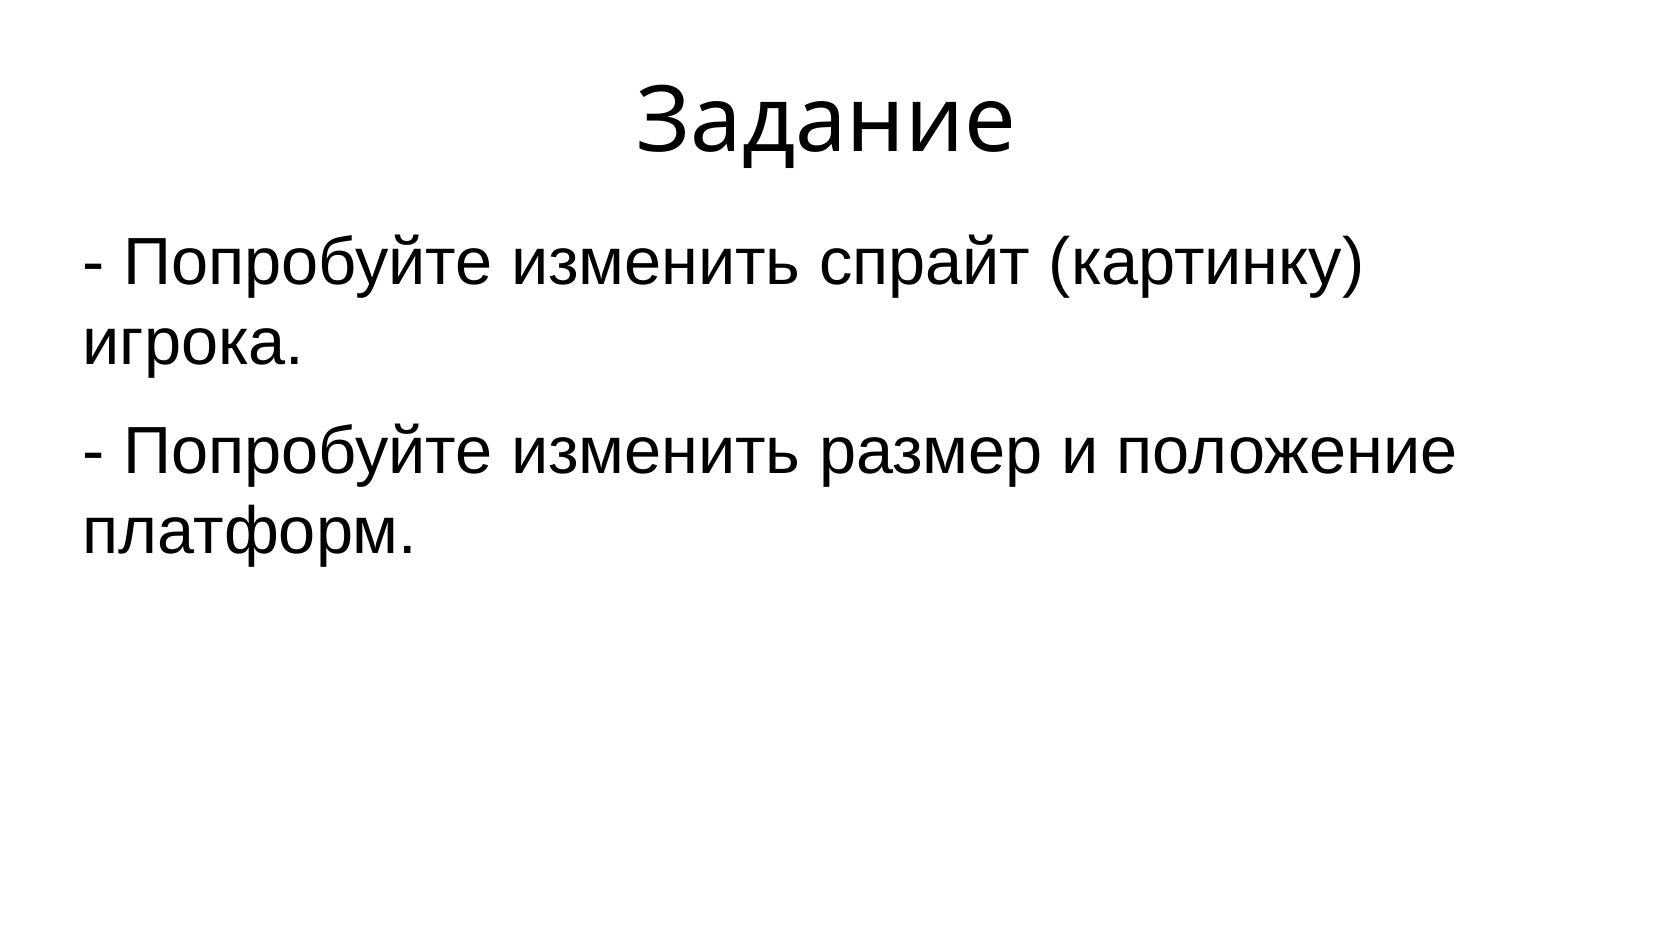

# Задание
- Попробуйте изменить спрайт (картинку) игрока.
- Попробуйте изменить размер и положение платформ.